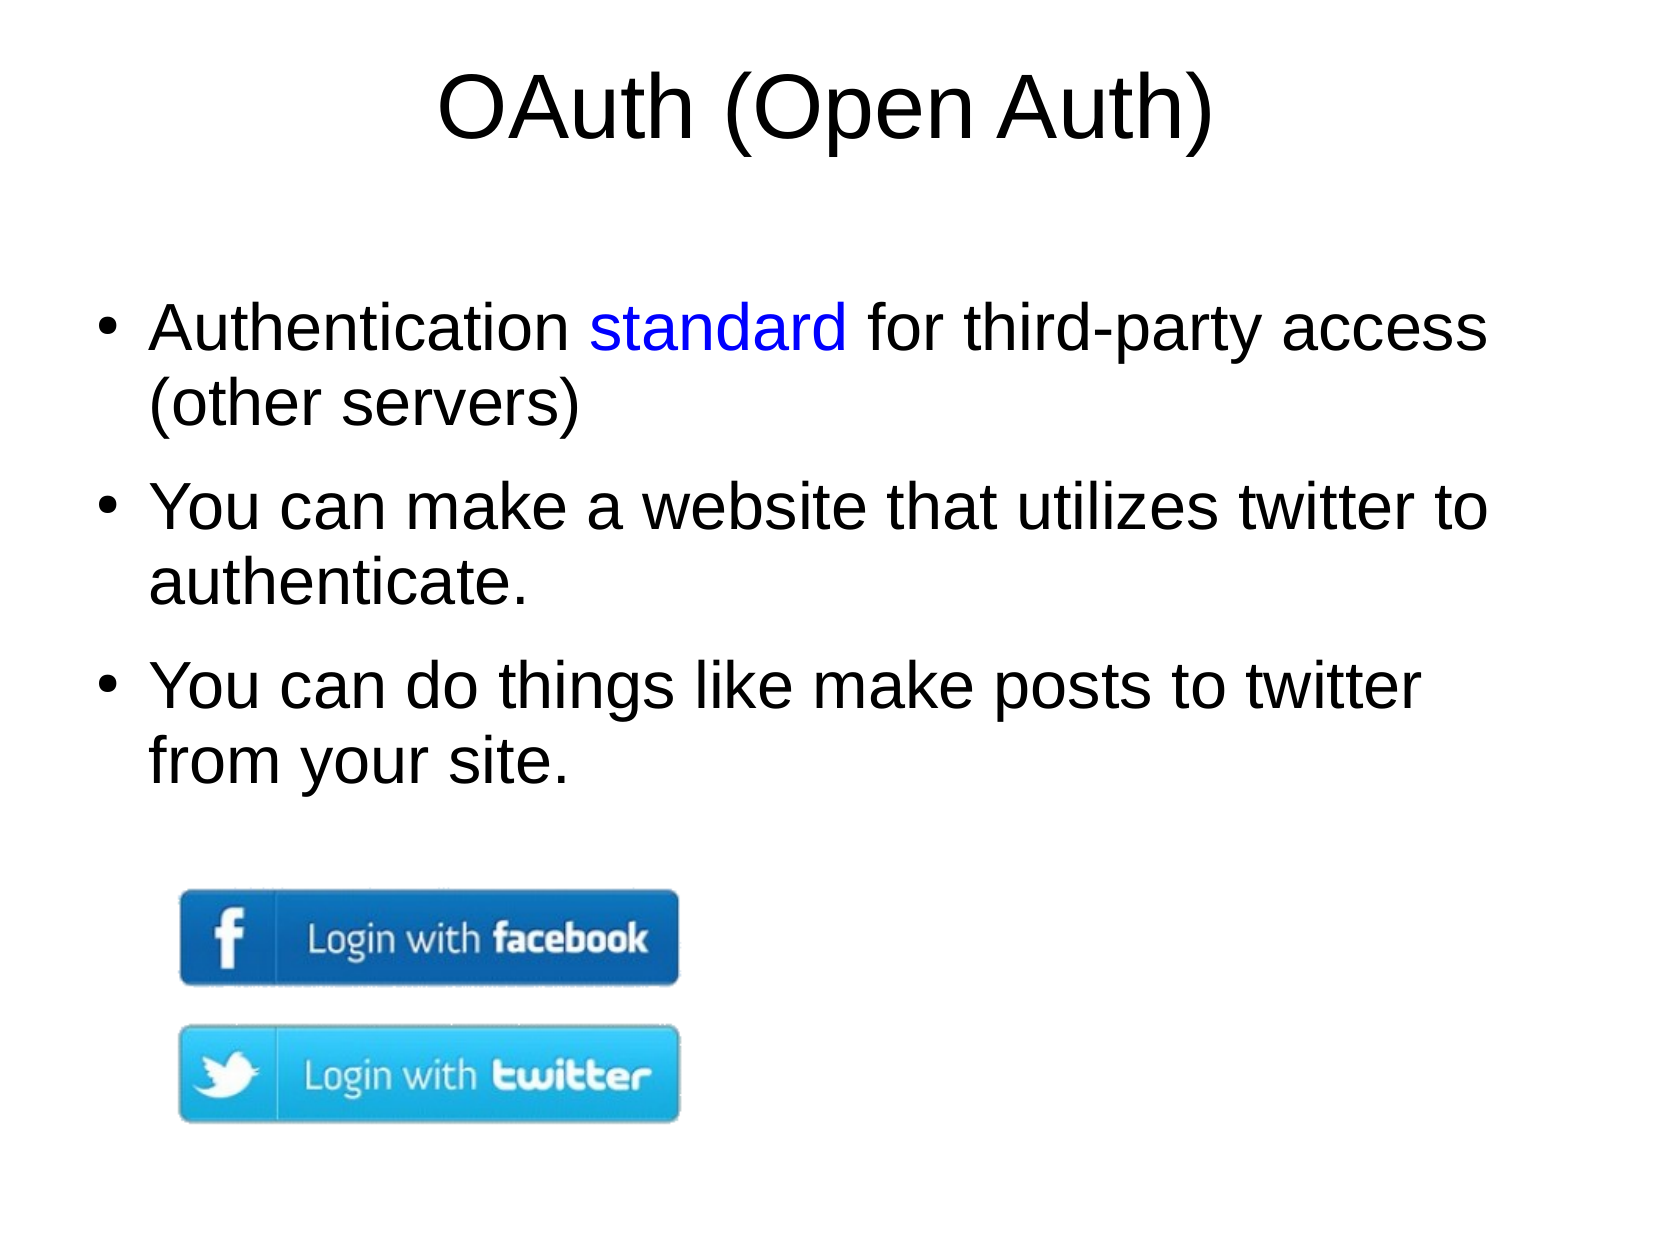

# OAuth (Open Auth)
Authentication standard for third-party access (other servers)
You can make a website that utilizes twitter to authenticate.
You can do things like make posts to twitter from your site.